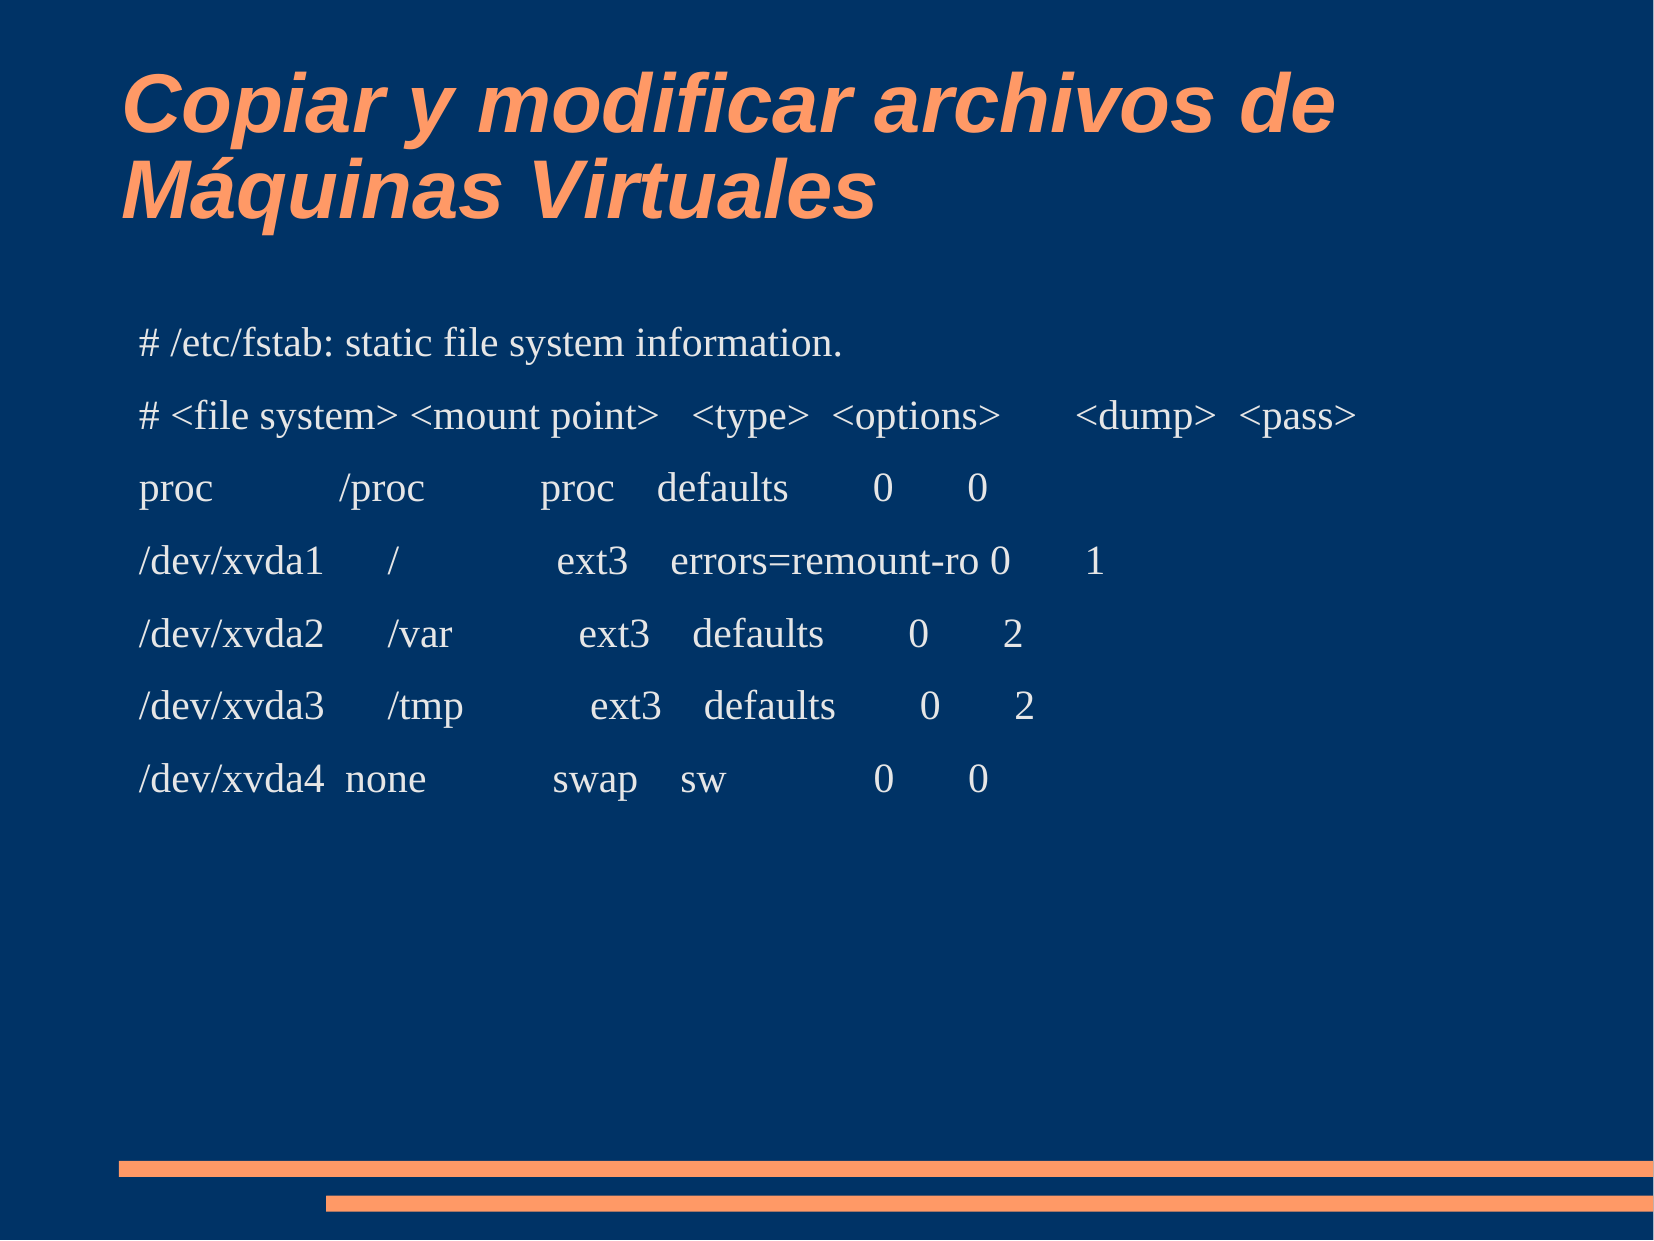

# Copiar y modificar archivos de Máquinas Virtuales
# /etc/fstab: static file system information.
# <file system> <mount point> <type> <options> <dump> <pass>
proc /proc proc defaults 0 0
/dev/xvda1 / ext3 errors=remount-ro 0 1
/dev/xvda2 /var ext3 defaults 0 2
/dev/xvda3 /tmp ext3 defaults 0 2
/dev/xvda4	none swap sw 0 0